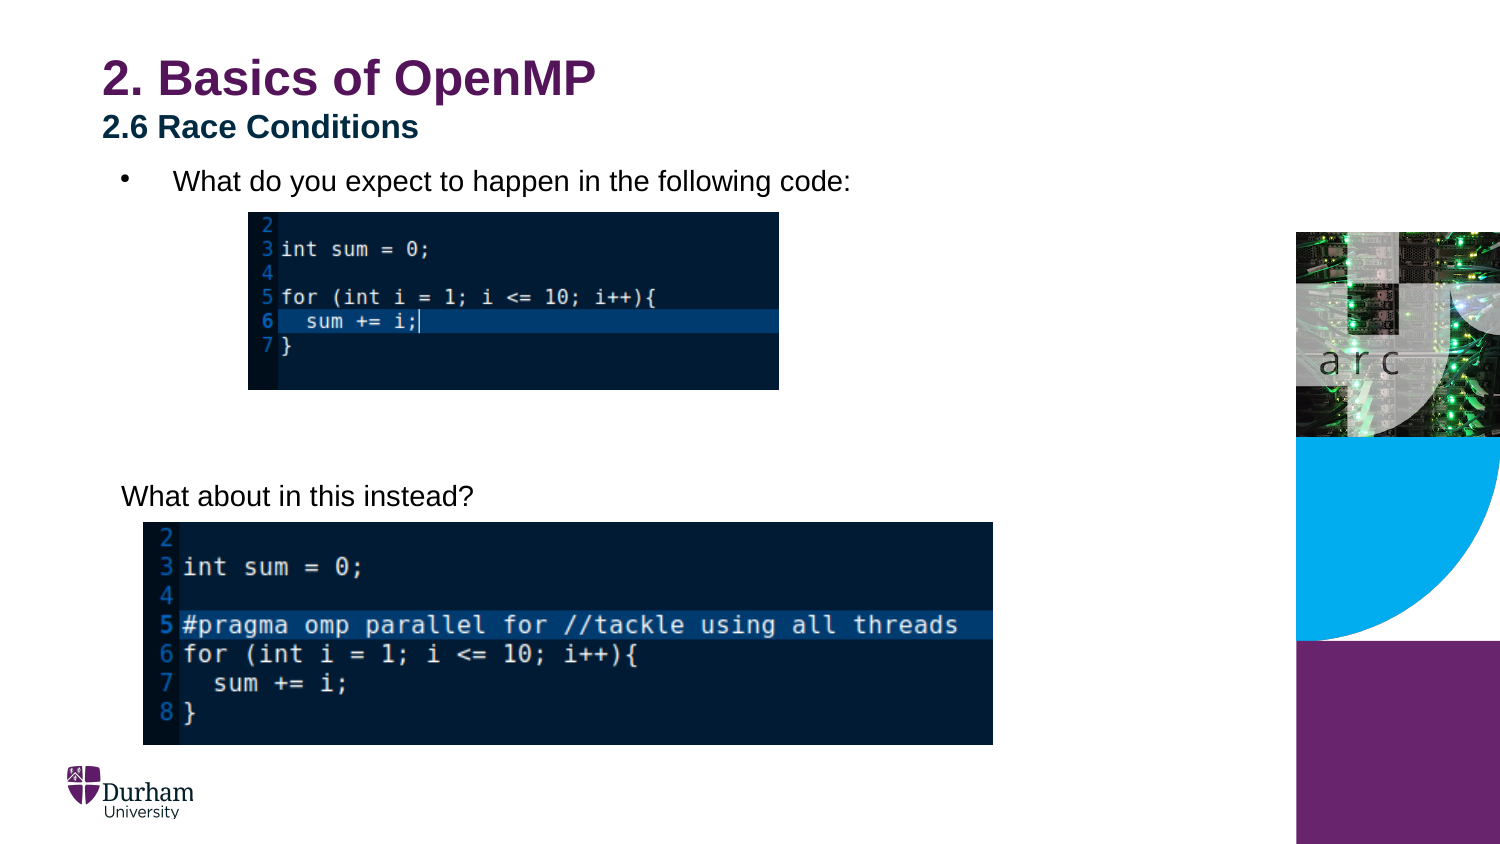

# 2. Basics of OpenMP 2.6 Race Conditions
What do you expect to happen in the following code:
What about in this instead?